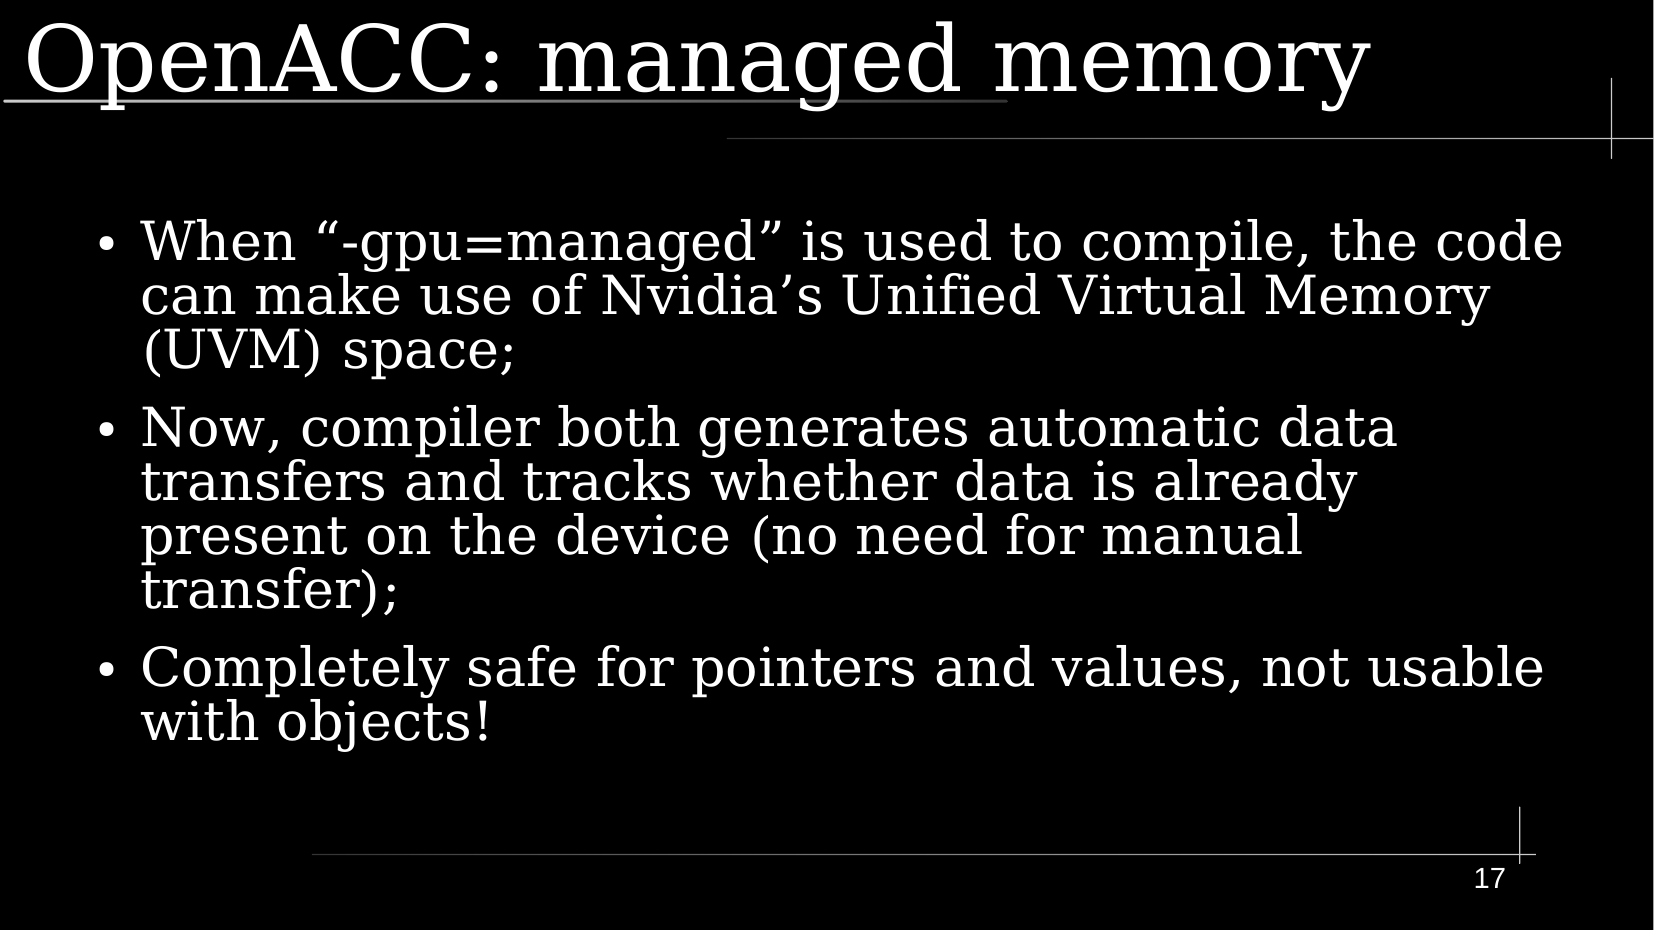

# OpenACC: managed memory
When “-gpu=managed” is used to compile, the code can make use of Nvidia’s Unified Virtual Memory (UVM) space;
Now, compiler both generates automatic data transfers and tracks whether data is already present on the device (no need for manual transfer);
Completely safe for pointers and values, not usable with objects!
17